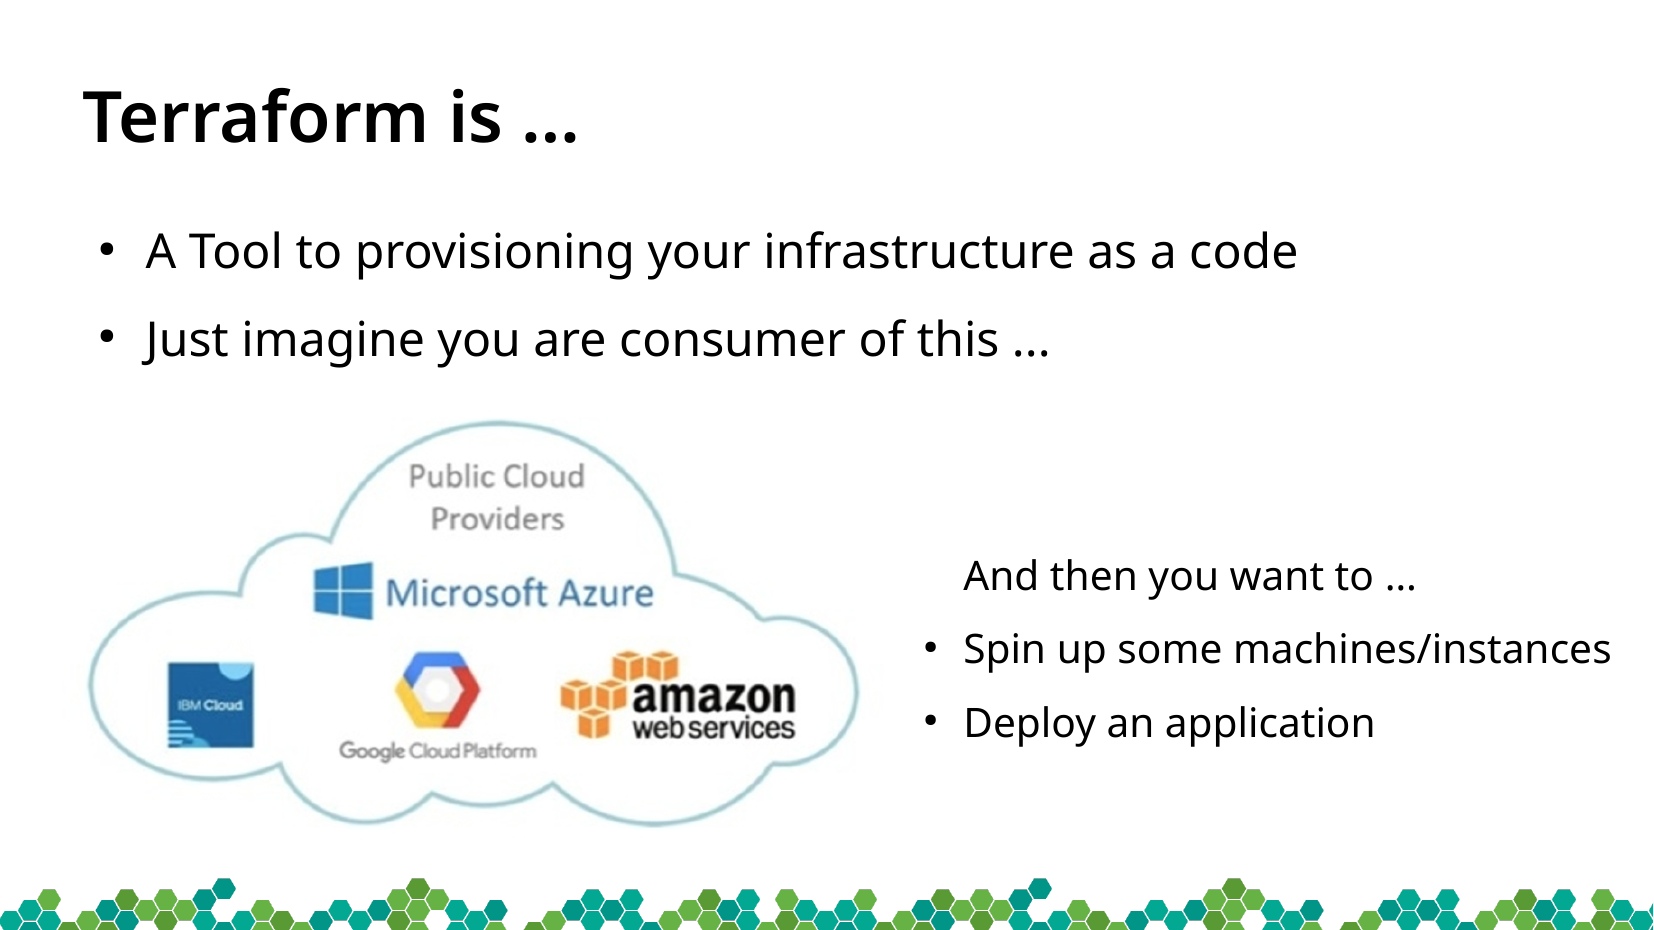

# Terraform is …
A Tool to provisioning your infrastructure as a code
Just imagine you are consumer of this ...
And then you want to …
Spin up some machines/instances
Deploy an application